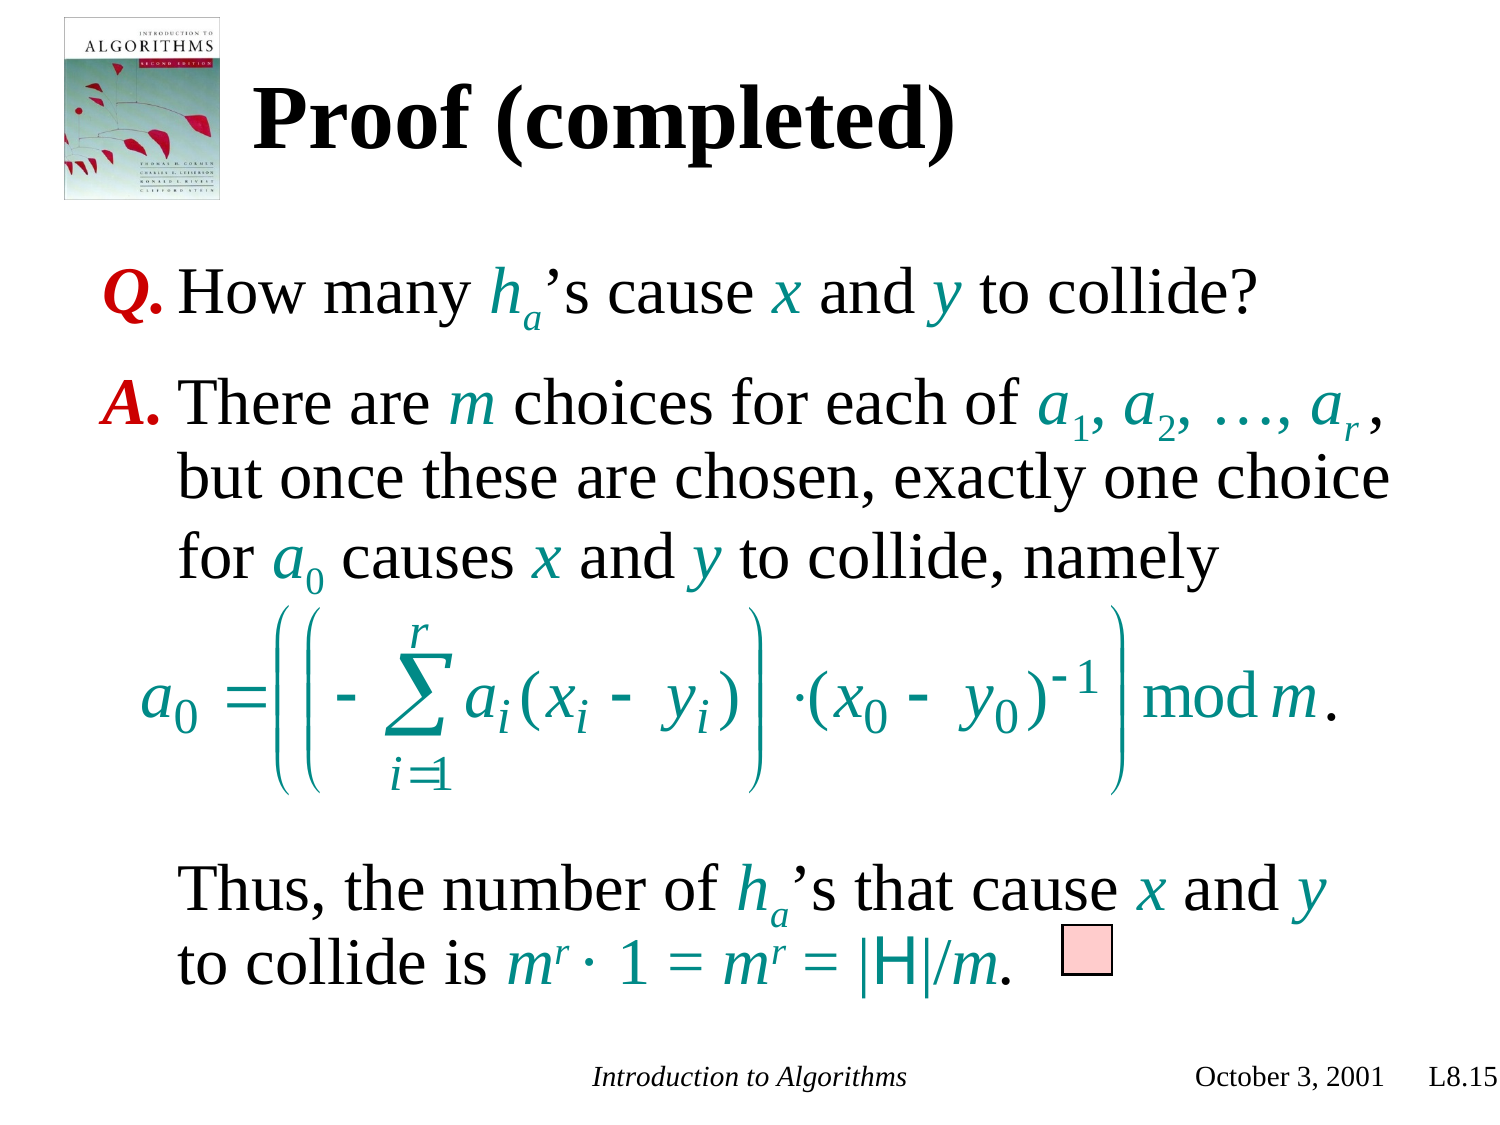

Proof (completed)
Q.	How many ha’s cause x and y to collide?
A.	There are m choices for each of a1, a2, …, ar , but once these are chosen, exactly one choice for a0 causes x and y to collide, namely
.
	Thus, the number of ha’s that cause x and y to collide is mr · 1 = mr = |H|/m.
Introduction to Algorithms
October 3, 2001 L8.